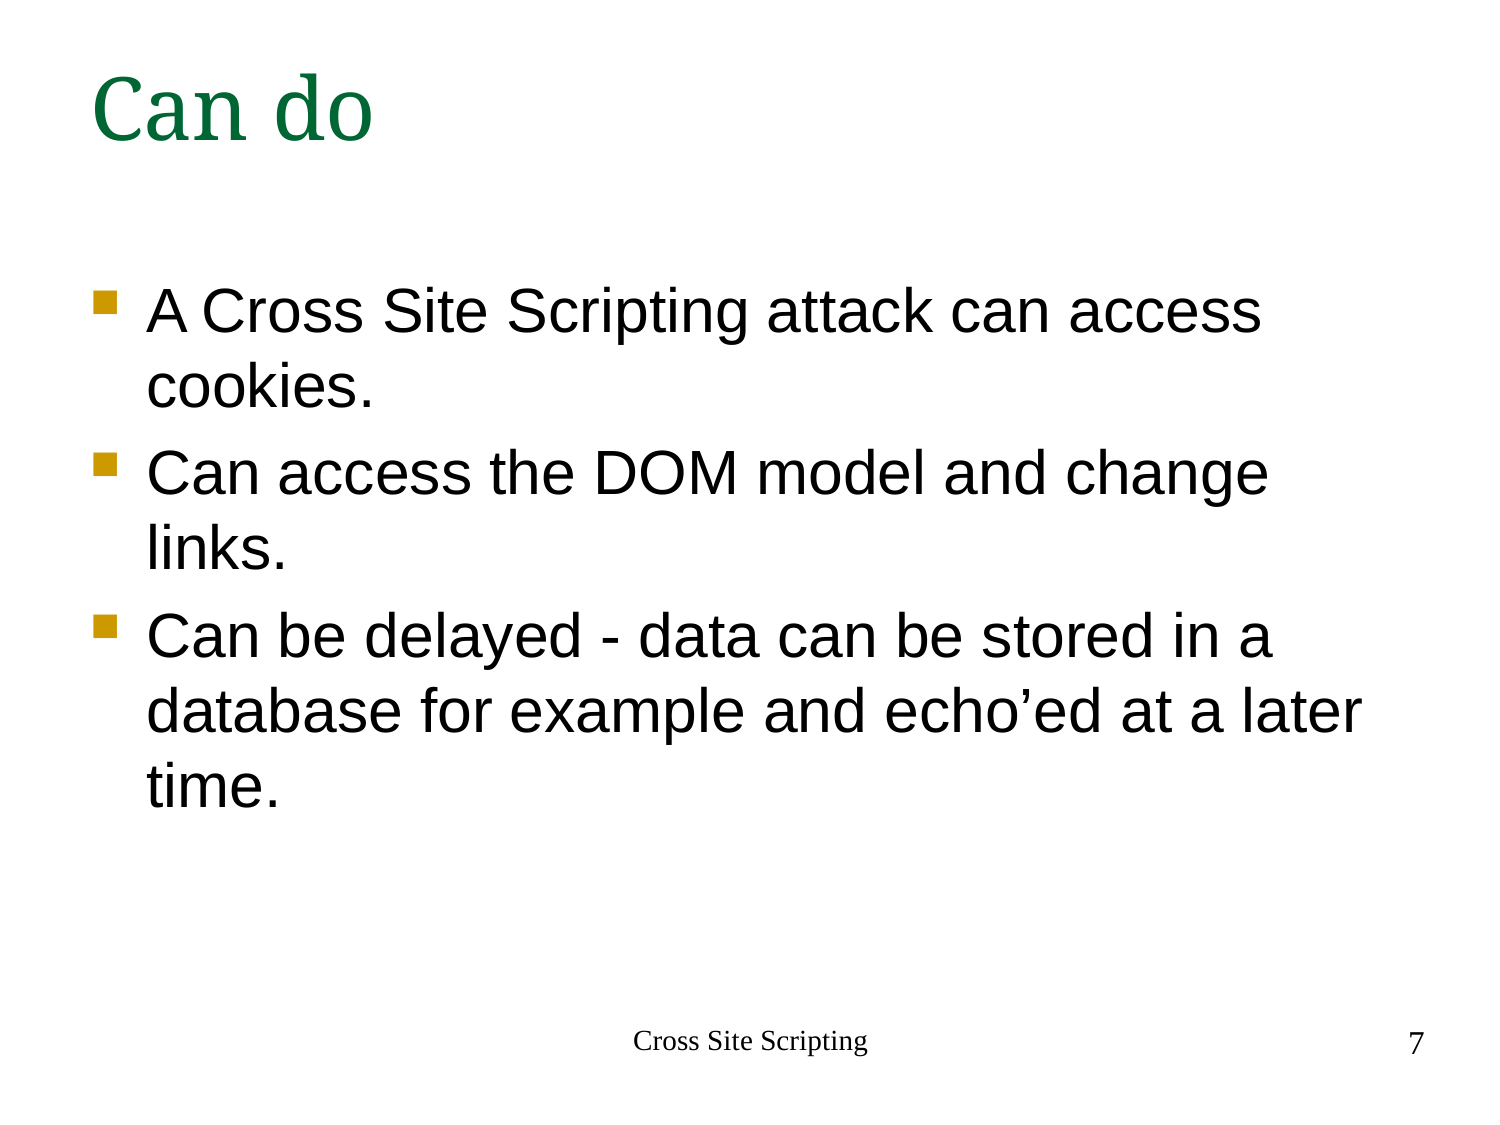

# Can do
A Cross Site Scripting attack can access cookies.
Can access the DOM model and change links.
Can be delayed - data can be stored in a database for example and echo’ed at a later time.
Cross Site Scripting
7